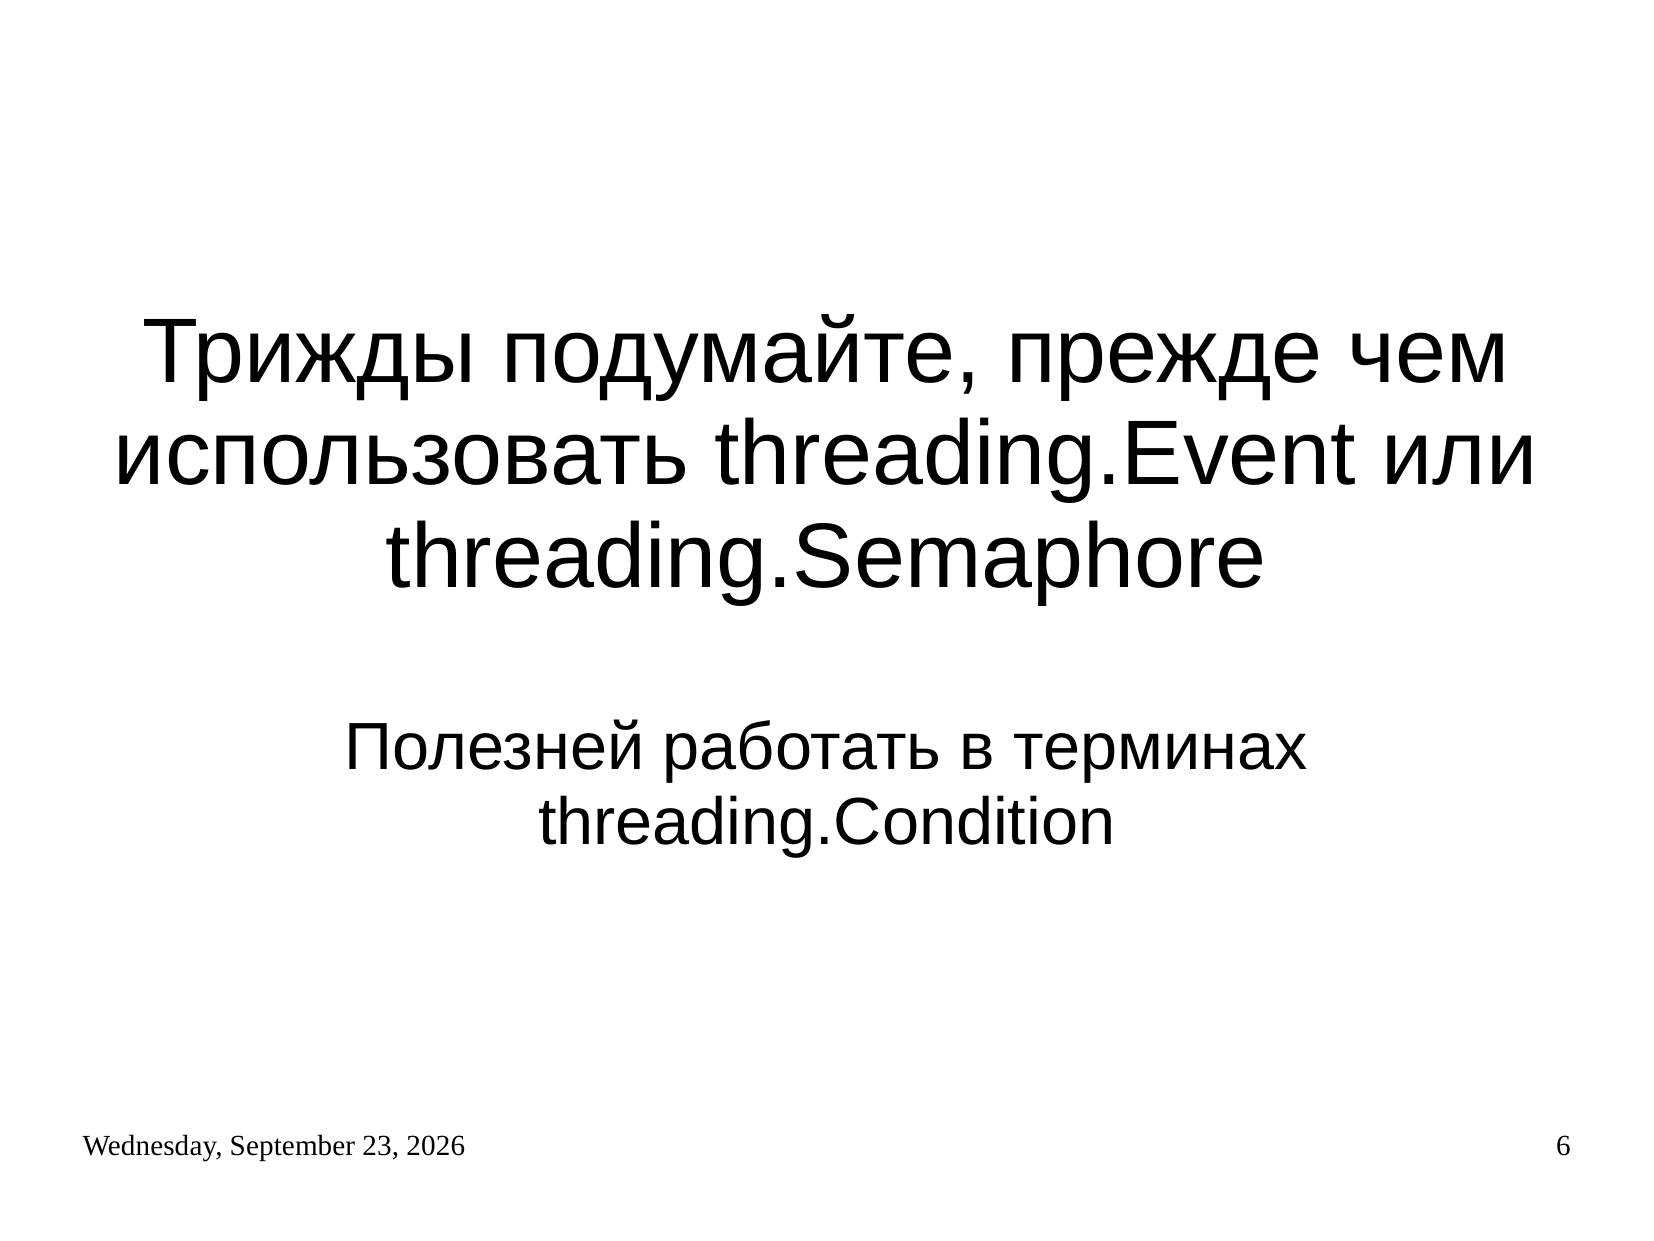

# Трижды подумайте, прежде чем использовать threading.Event или threading.Semaphore
Полезней работать в терминах threading.Condition
6